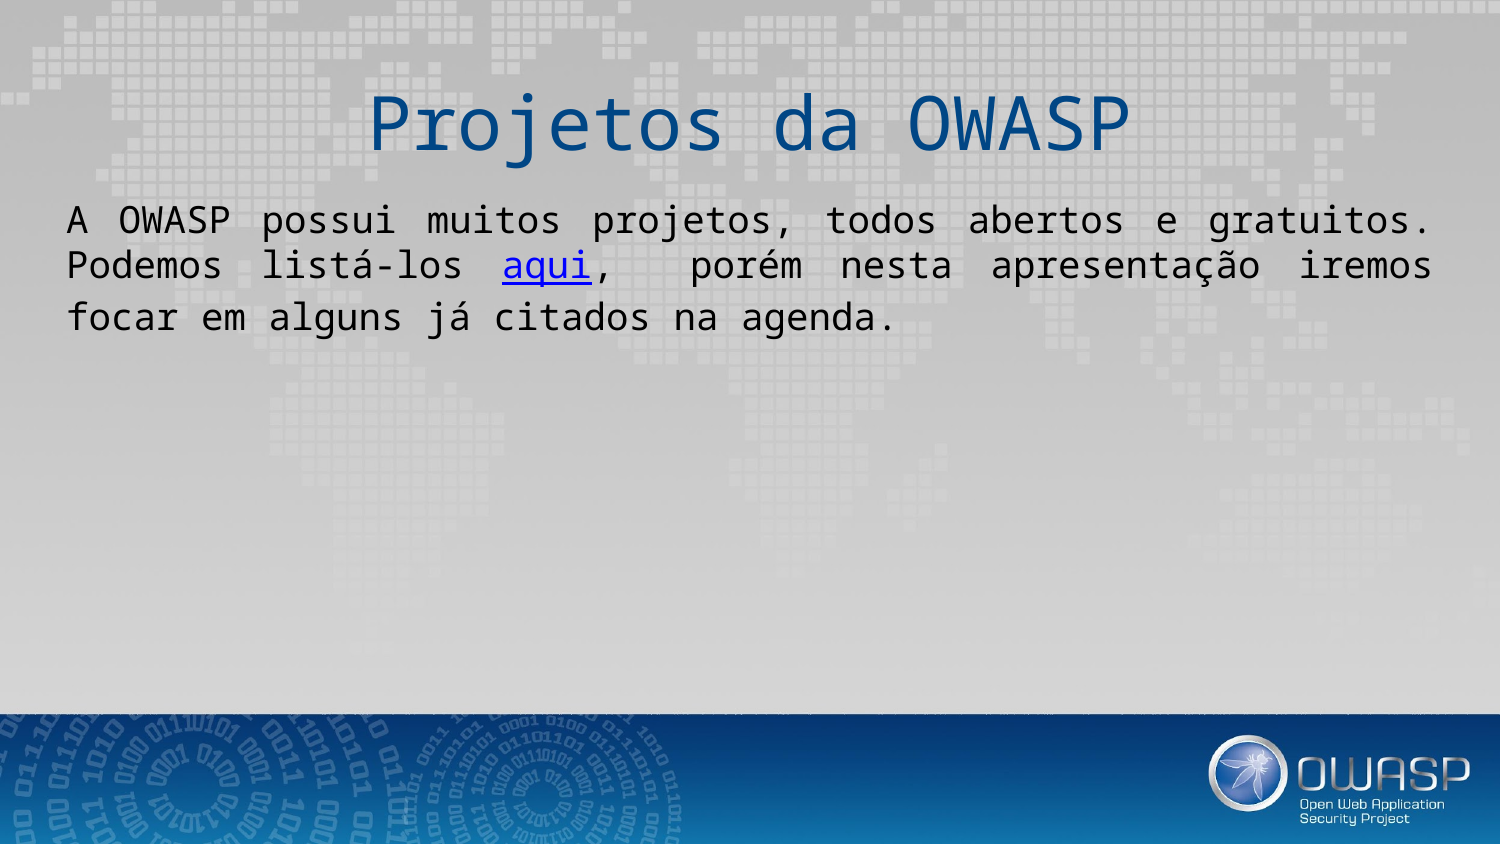

# Projetos da OWASP
A OWASP possui muitos projetos, todos abertos e gratuitos. Podemos listá-los aqui, porém nesta apresentação iremos focar em alguns já citados na agenda.